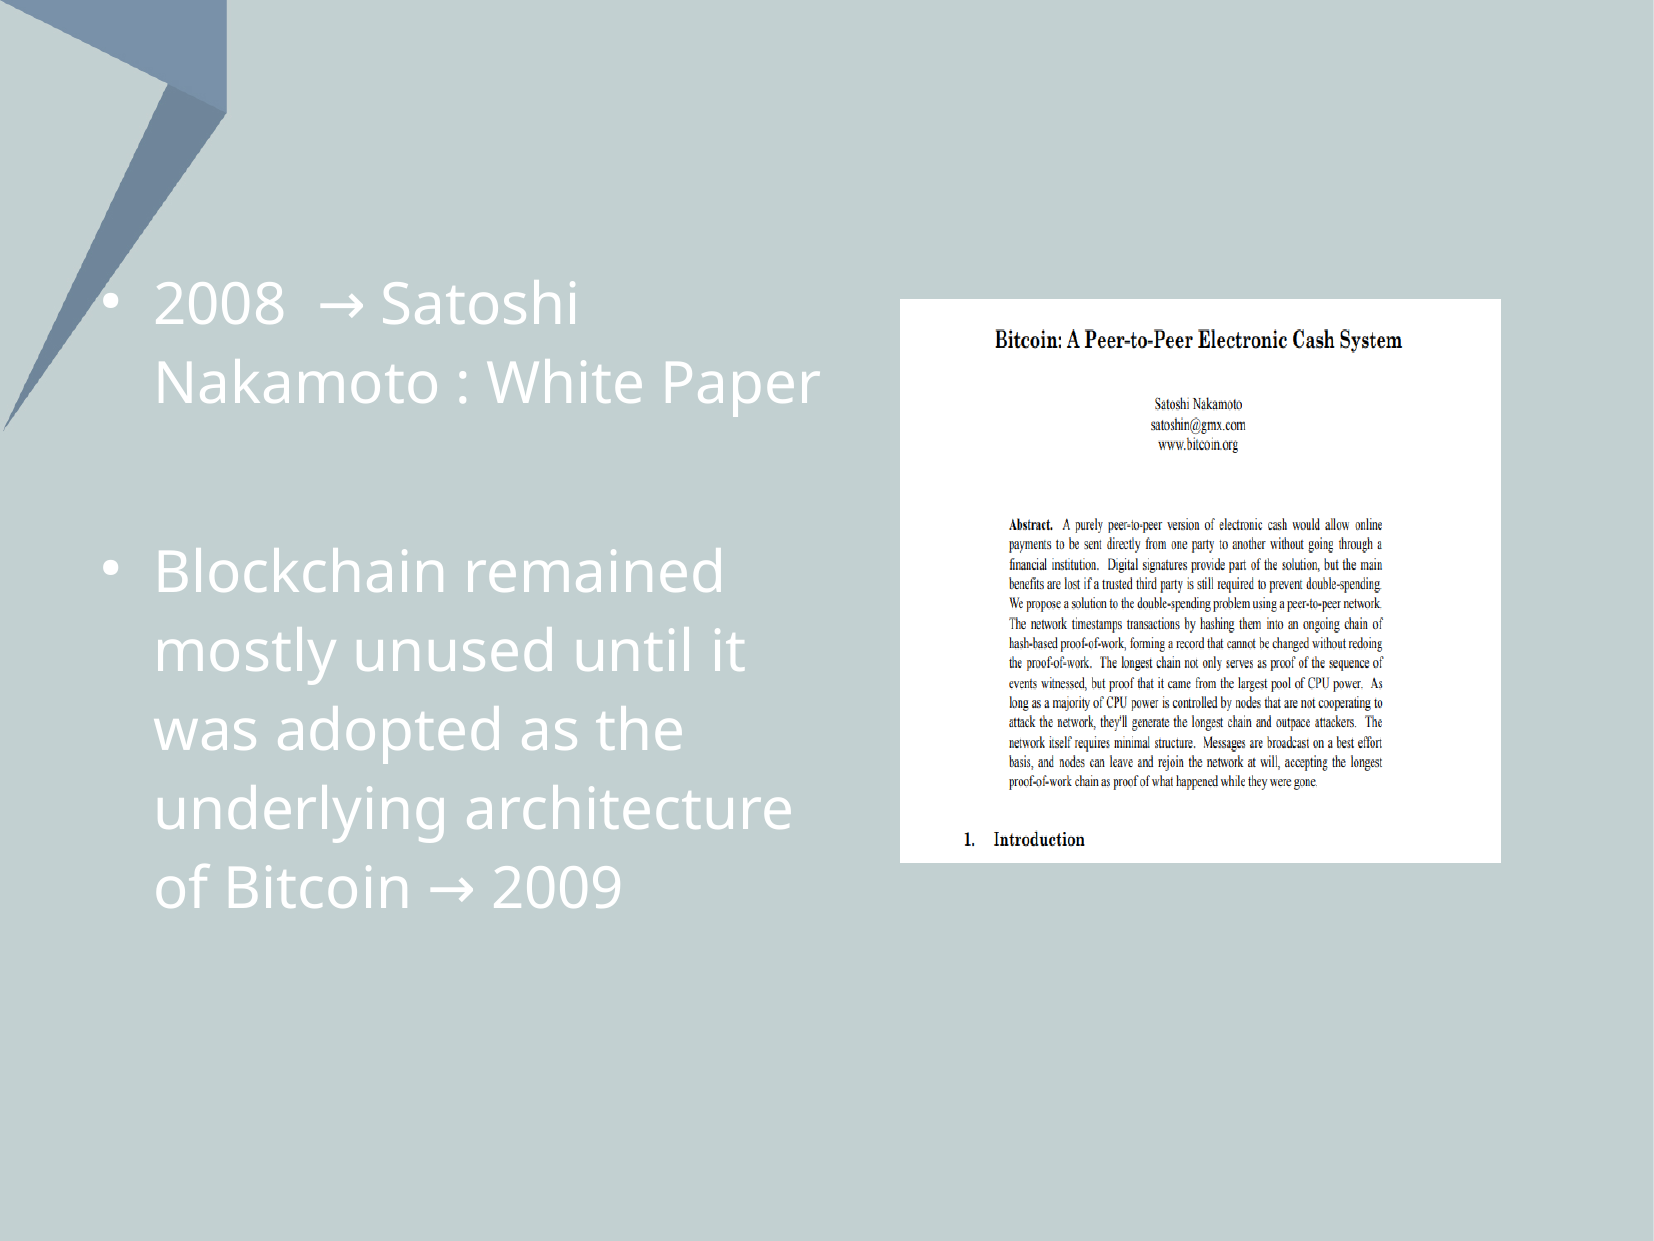

#
2008 → Satoshi Nakamoto : White Paper
Blockchain remained mostly unused until it was adopted as the underlying architecture of Bitcoin → 2009